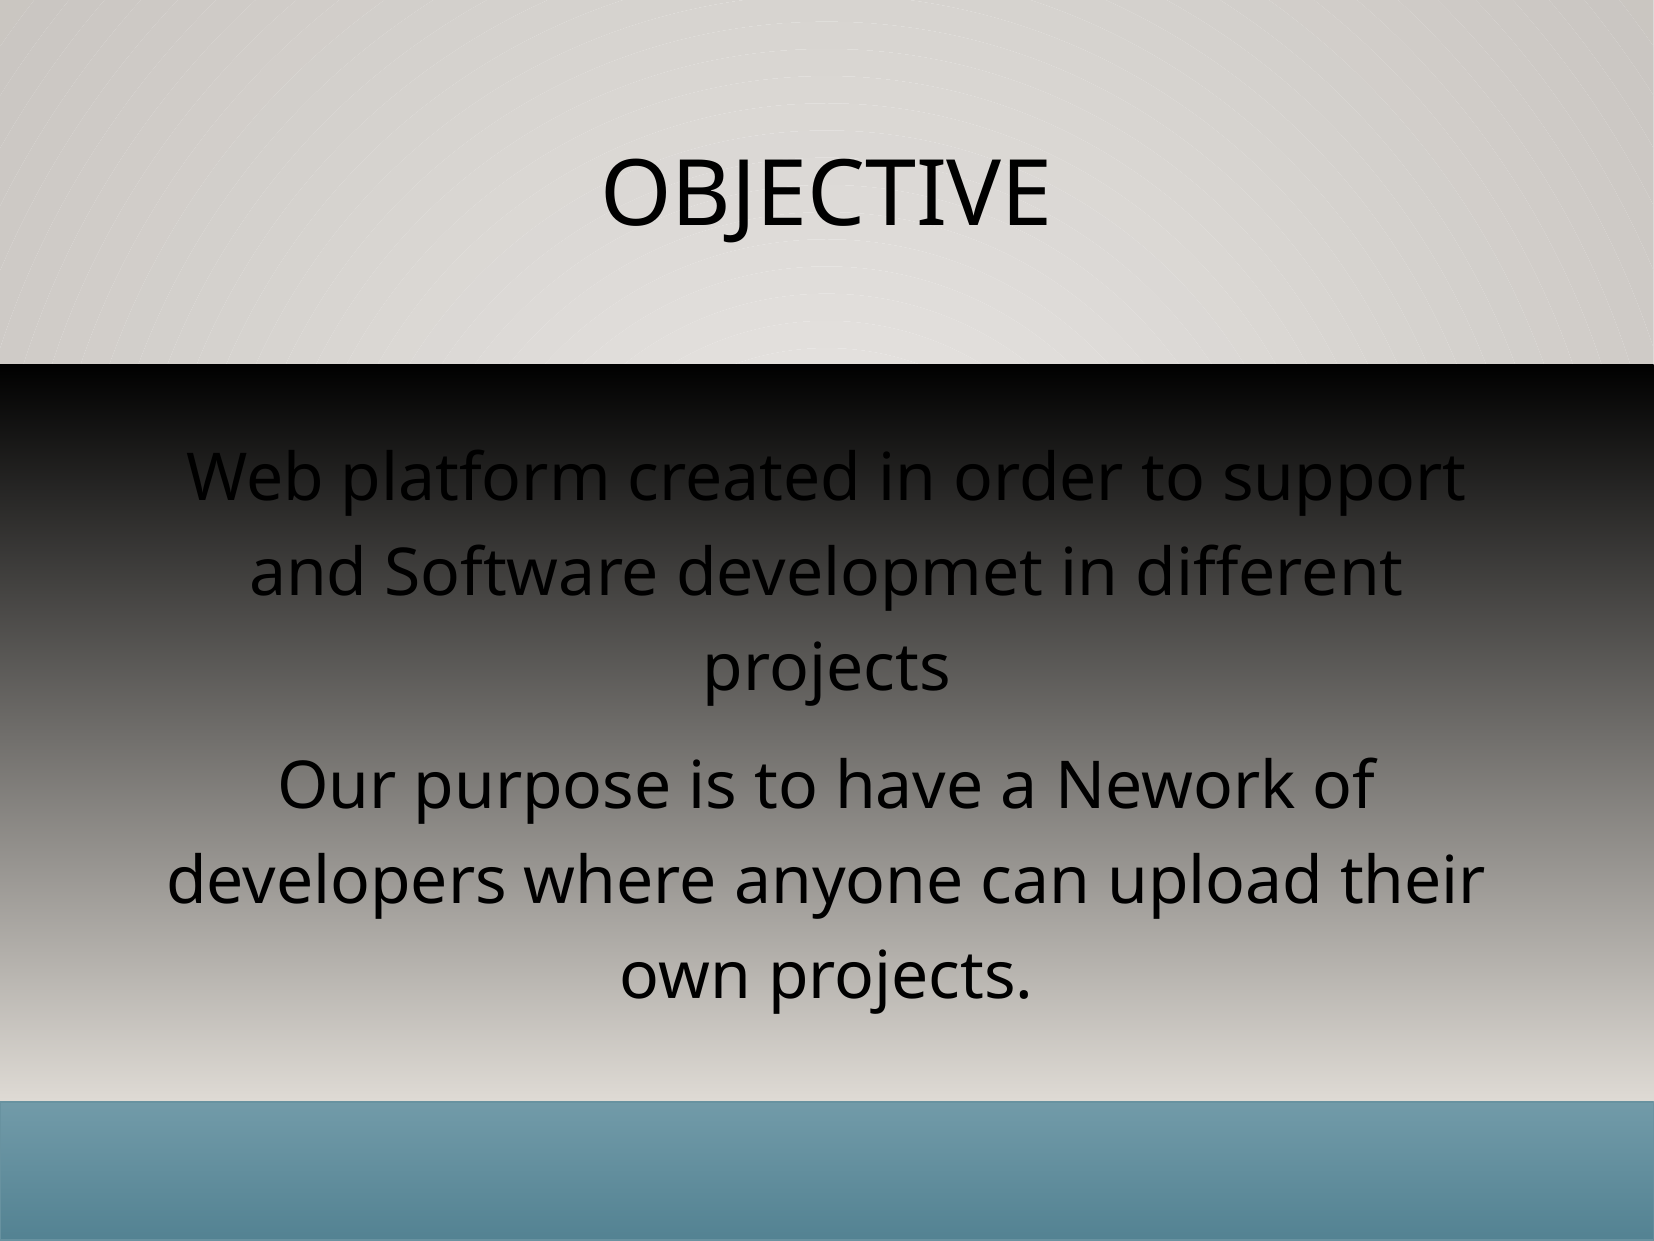

# objective
Web platform created in order to support and Software developmet in different projects
Our purpose is to have a Nework of developers where anyone can upload their own projects.